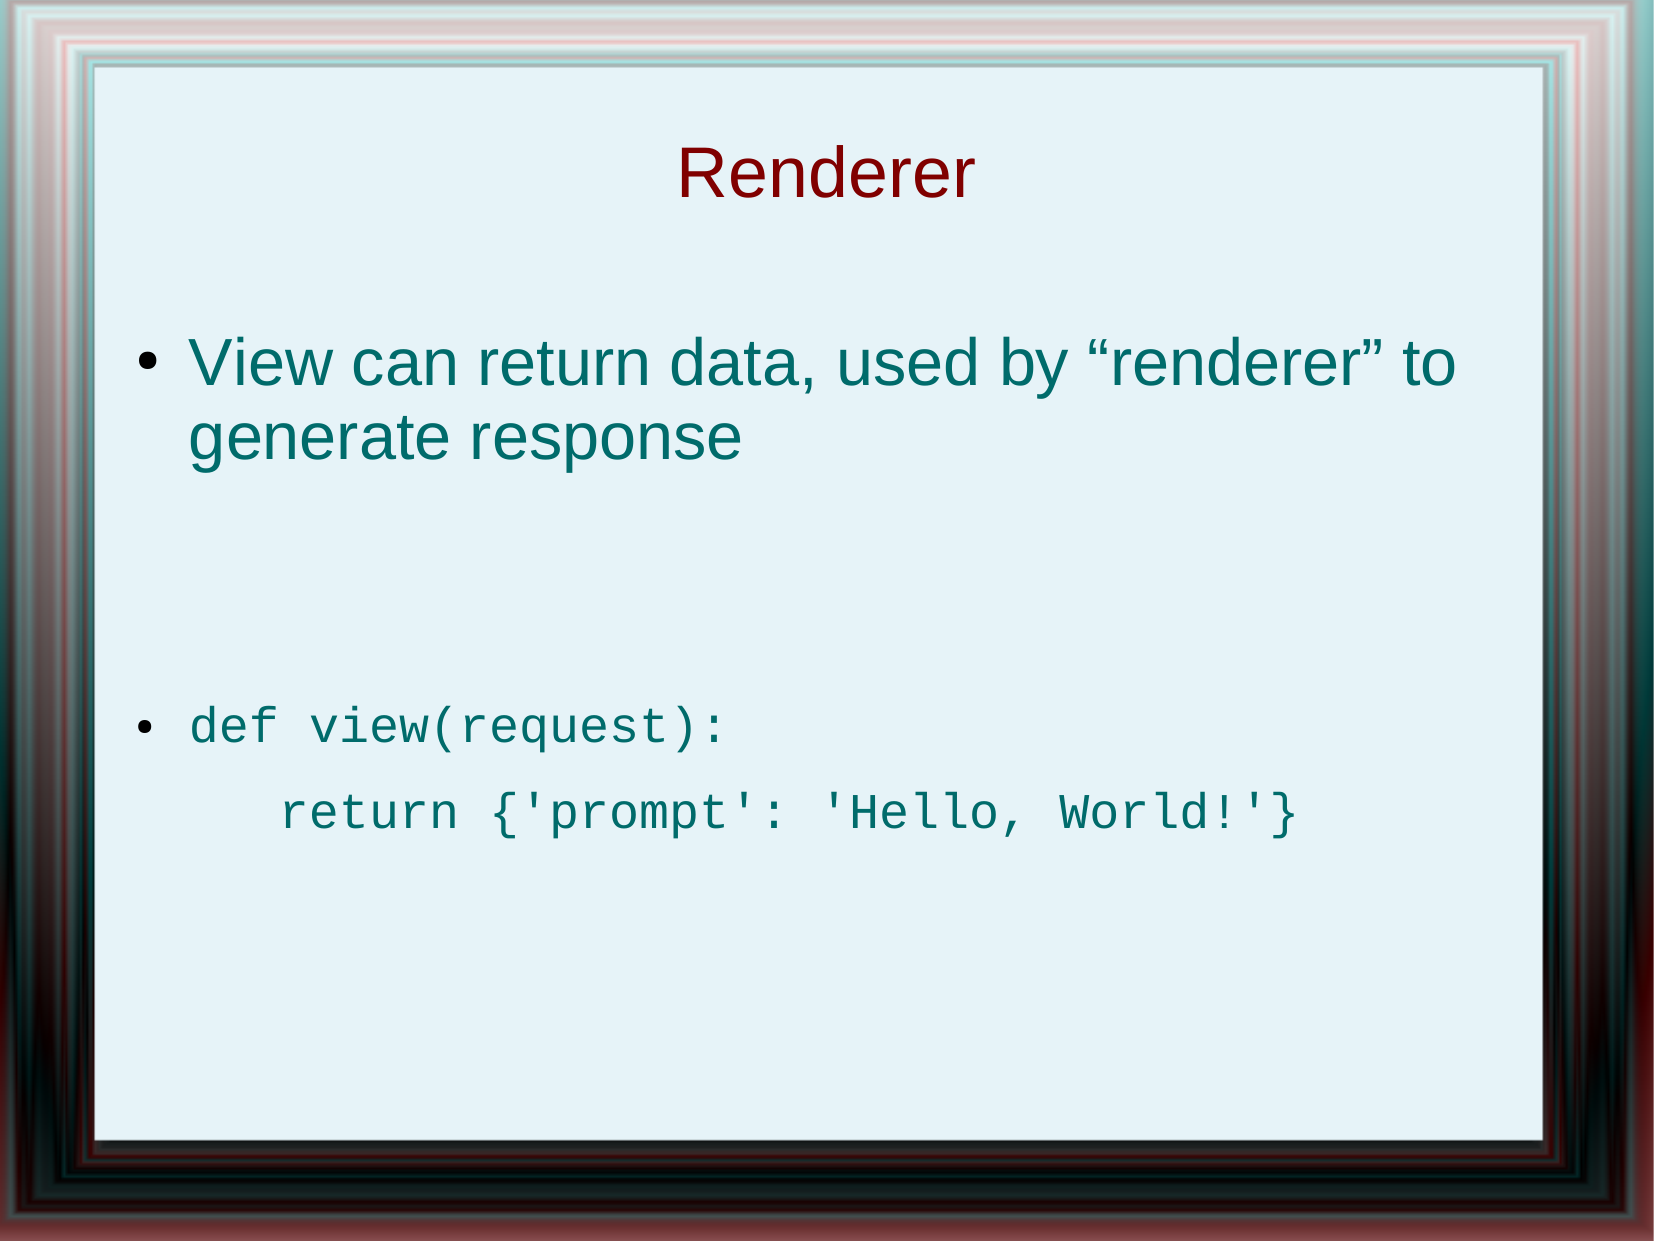

# Renderer
View can return data, used by “renderer” to generate response
def view(request):
 return {'prompt': 'Hello, World!'}